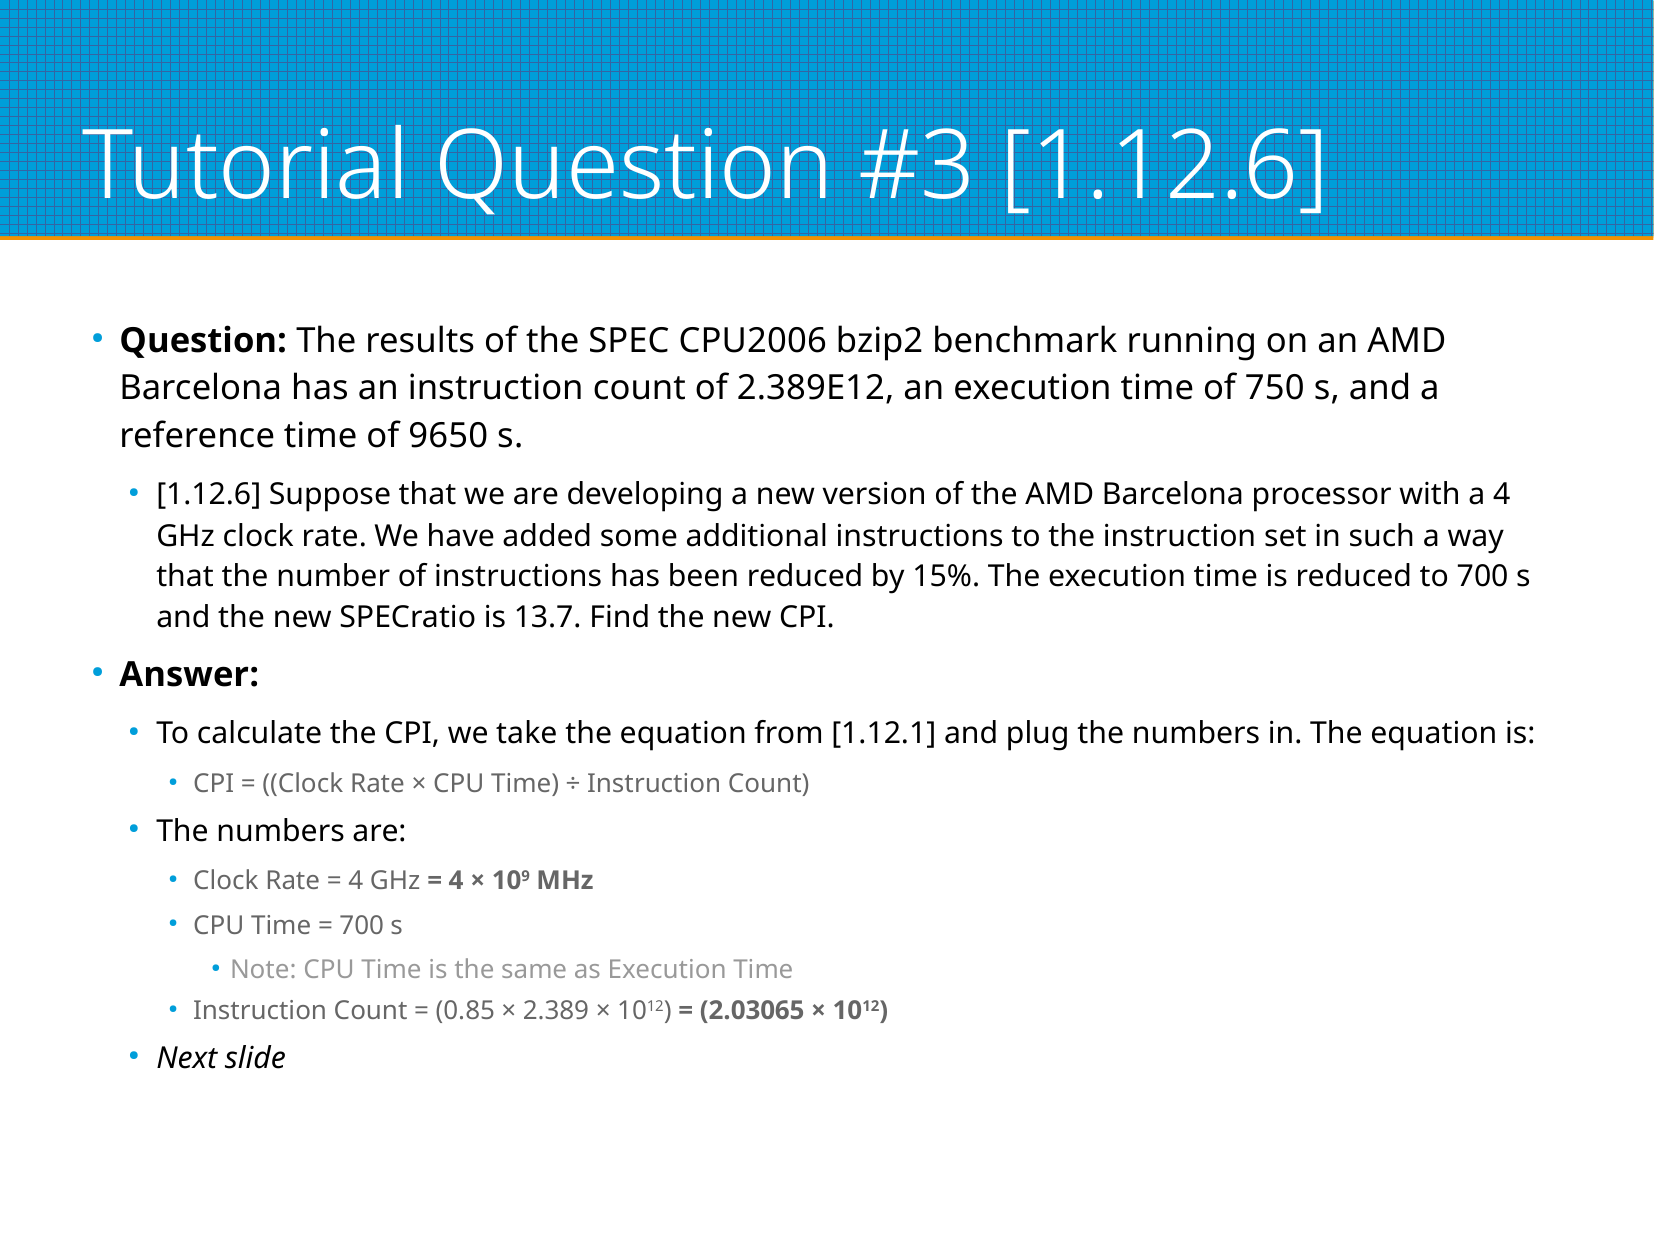

# Tutorial Question #3 [1.12.6]
Question: The results of the SPEC CPU2006 bzip2 benchmark running on an AMD Barcelona has an instruction count of 2.389E12, an execution time of 750 s, and a reference time of 9650 s.
[1.12.6] Suppose that we are developing a new version of the AMD Barcelona processor with a 4 GHz clock rate. We have added some additional instructions to the instruction set in such a way that the number of instructions has been reduced by 15%. The execution time is reduced to 700 s and the new SPECratio is 13.7. Find the new CPI.
Answer:
To calculate the CPI, we take the equation from [1.12.1] and plug the numbers in. The equation is:
CPI = ((Clock Rate × CPU Time) ÷ Instruction Count)
The numbers are:
Clock Rate = 4 GHz = 4 × 109 MHz
CPU Time = 700 s
Note: CPU Time is the same as Execution Time
Instruction Count = (0.85 × 2.389 × 1012) = (2.03065 × 1012)
Next slide